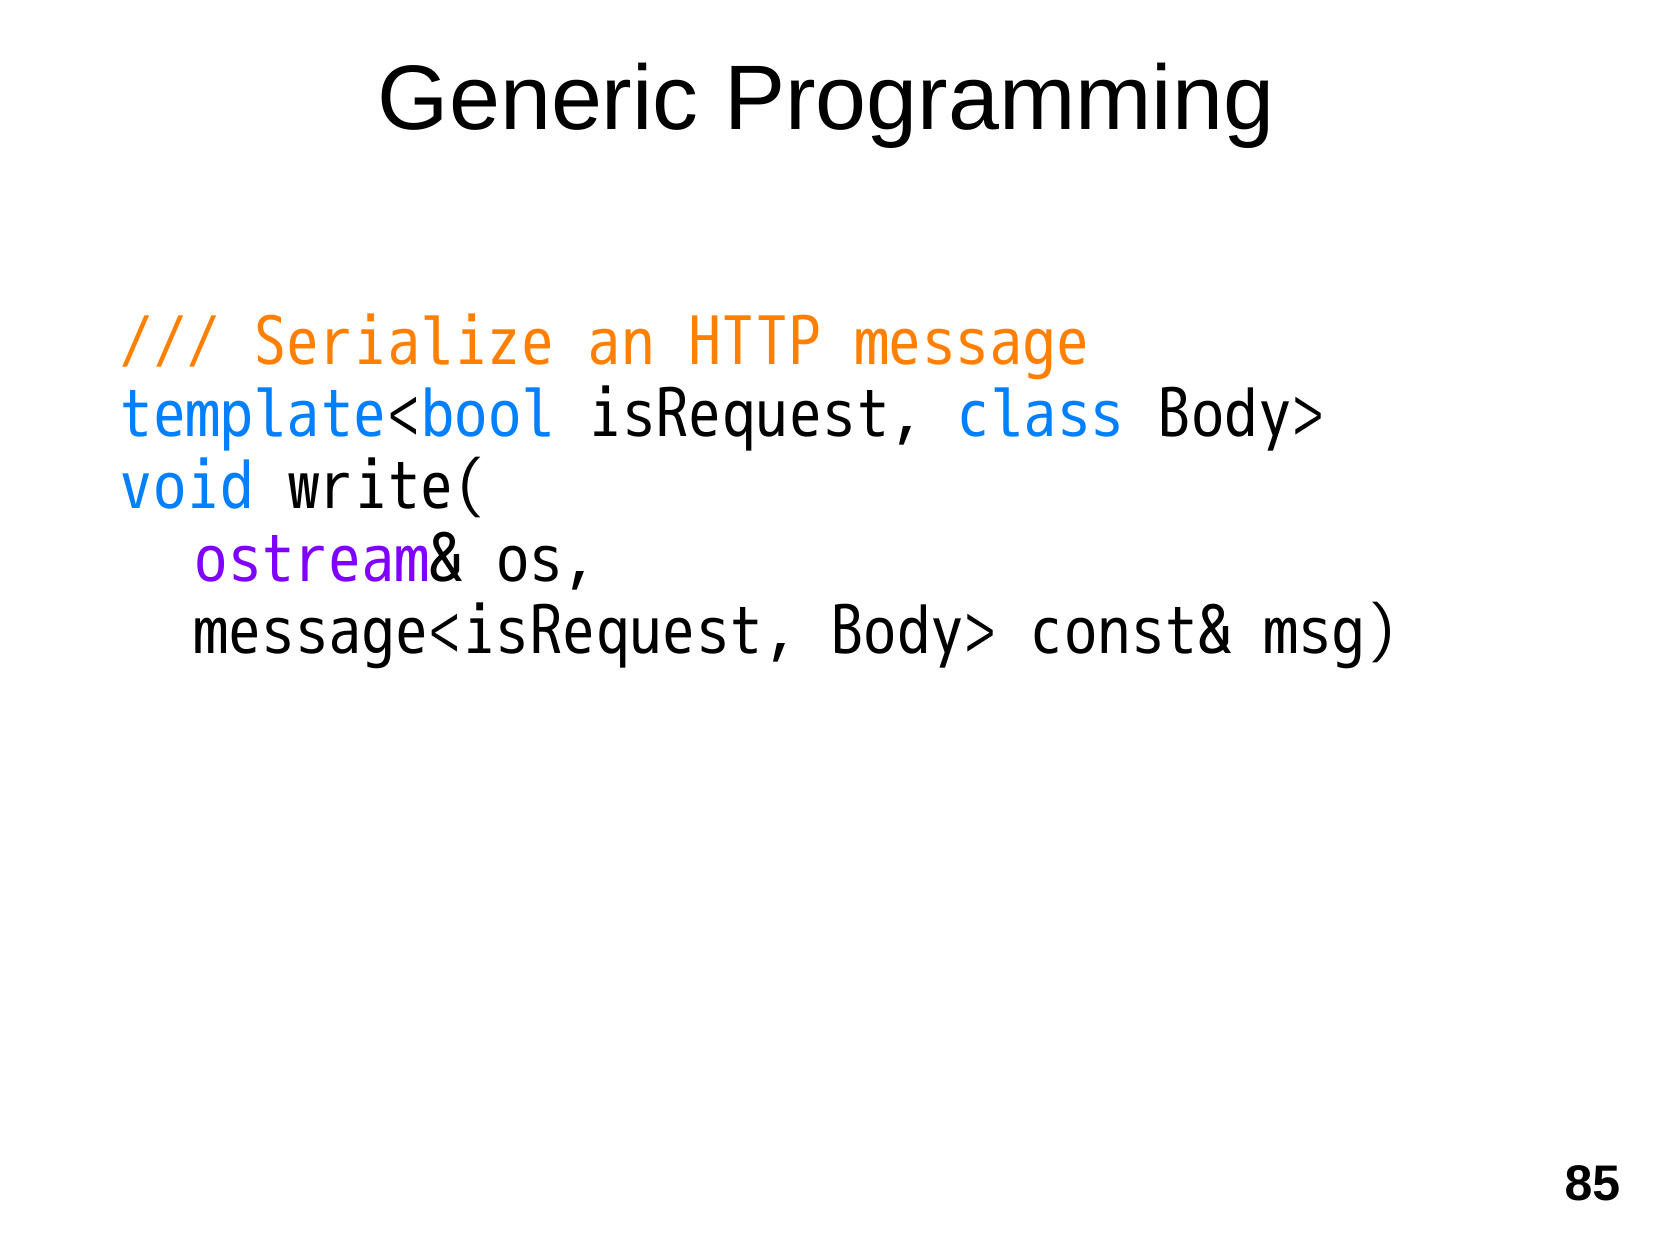

# Generic Programming
/// Serialize an HTTP message
template<bool isRequest, class Body>
void write(
	ostream& os,
	message<isRequest, Body> const& msg)
85